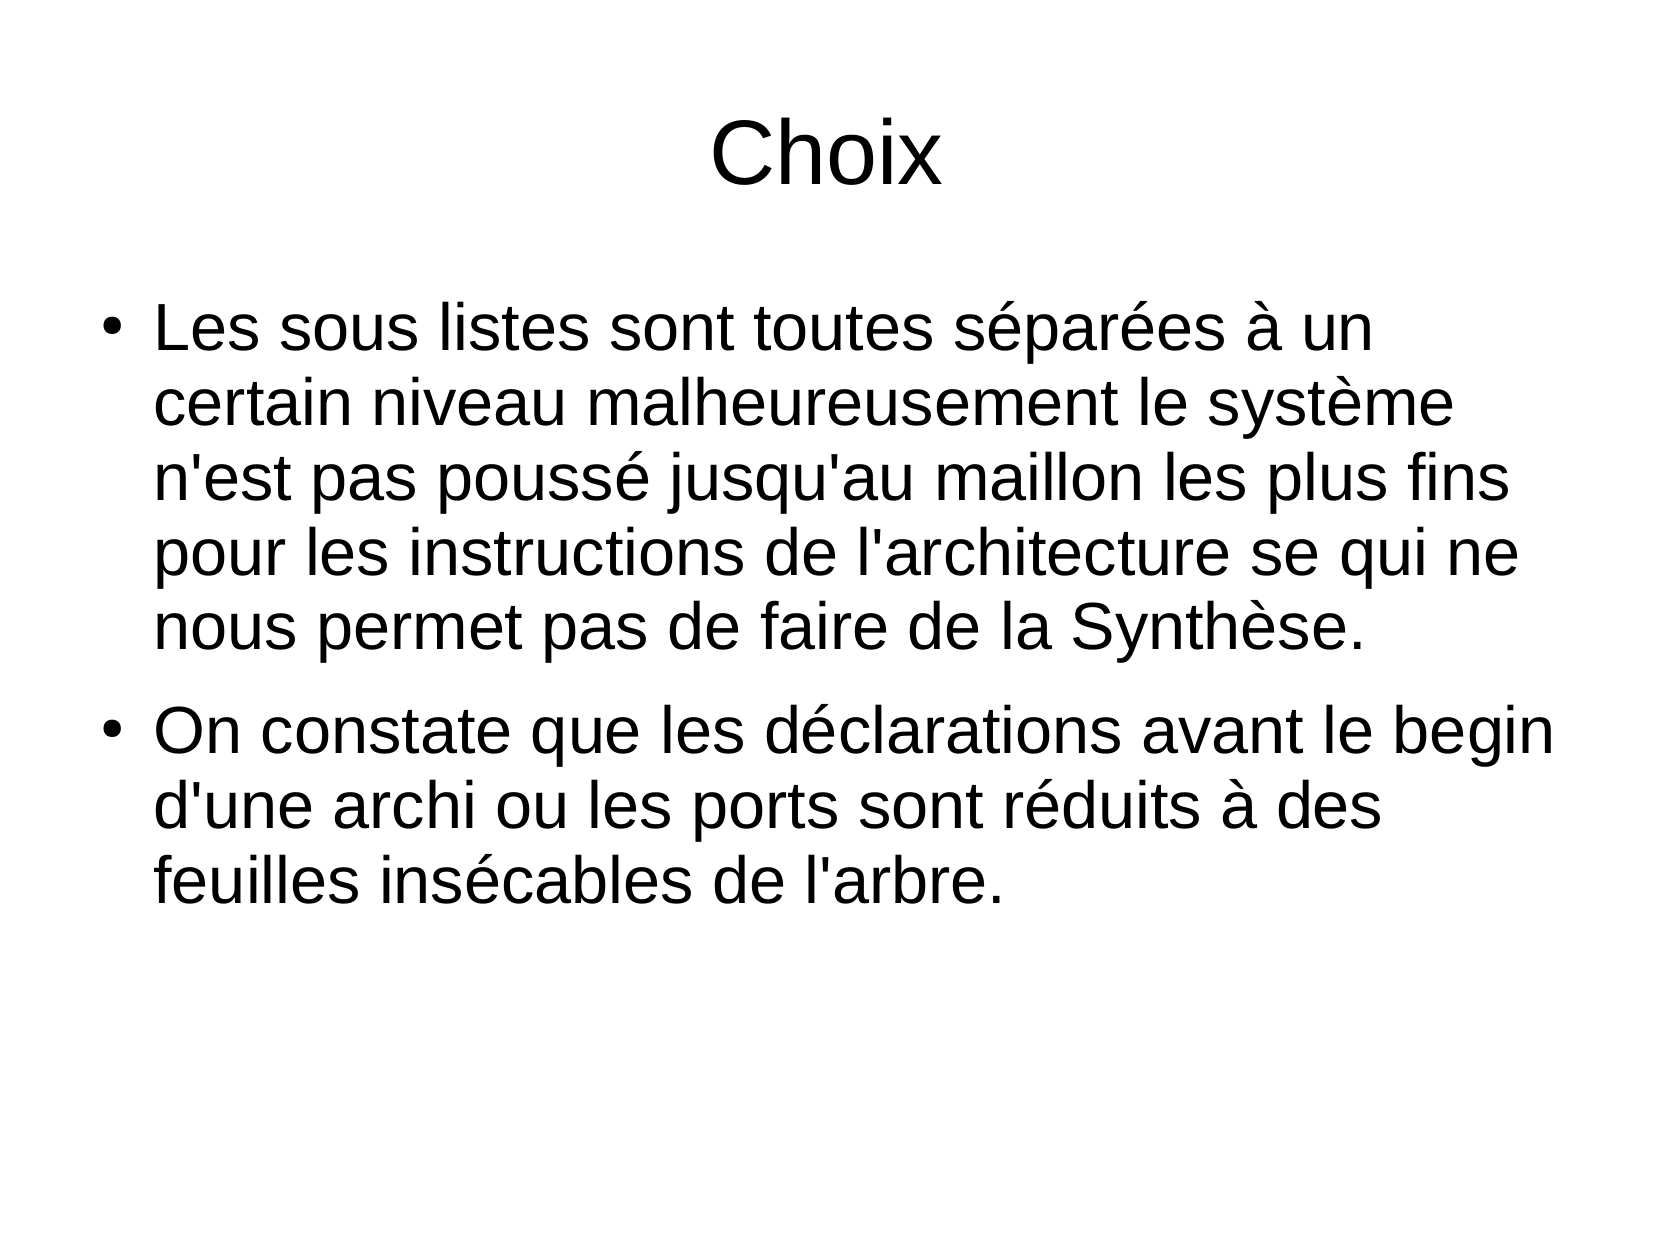

# Choix
Les sous listes sont toutes séparées à un certain niveau malheureusement le système n'est pas poussé jusqu'au maillon les plus fins pour les instructions de l'architecture se qui ne nous permet pas de faire de la Synthèse.
On constate que les déclarations avant le begin d'une archi ou les ports sont réduits à des feuilles insécables de l'arbre.